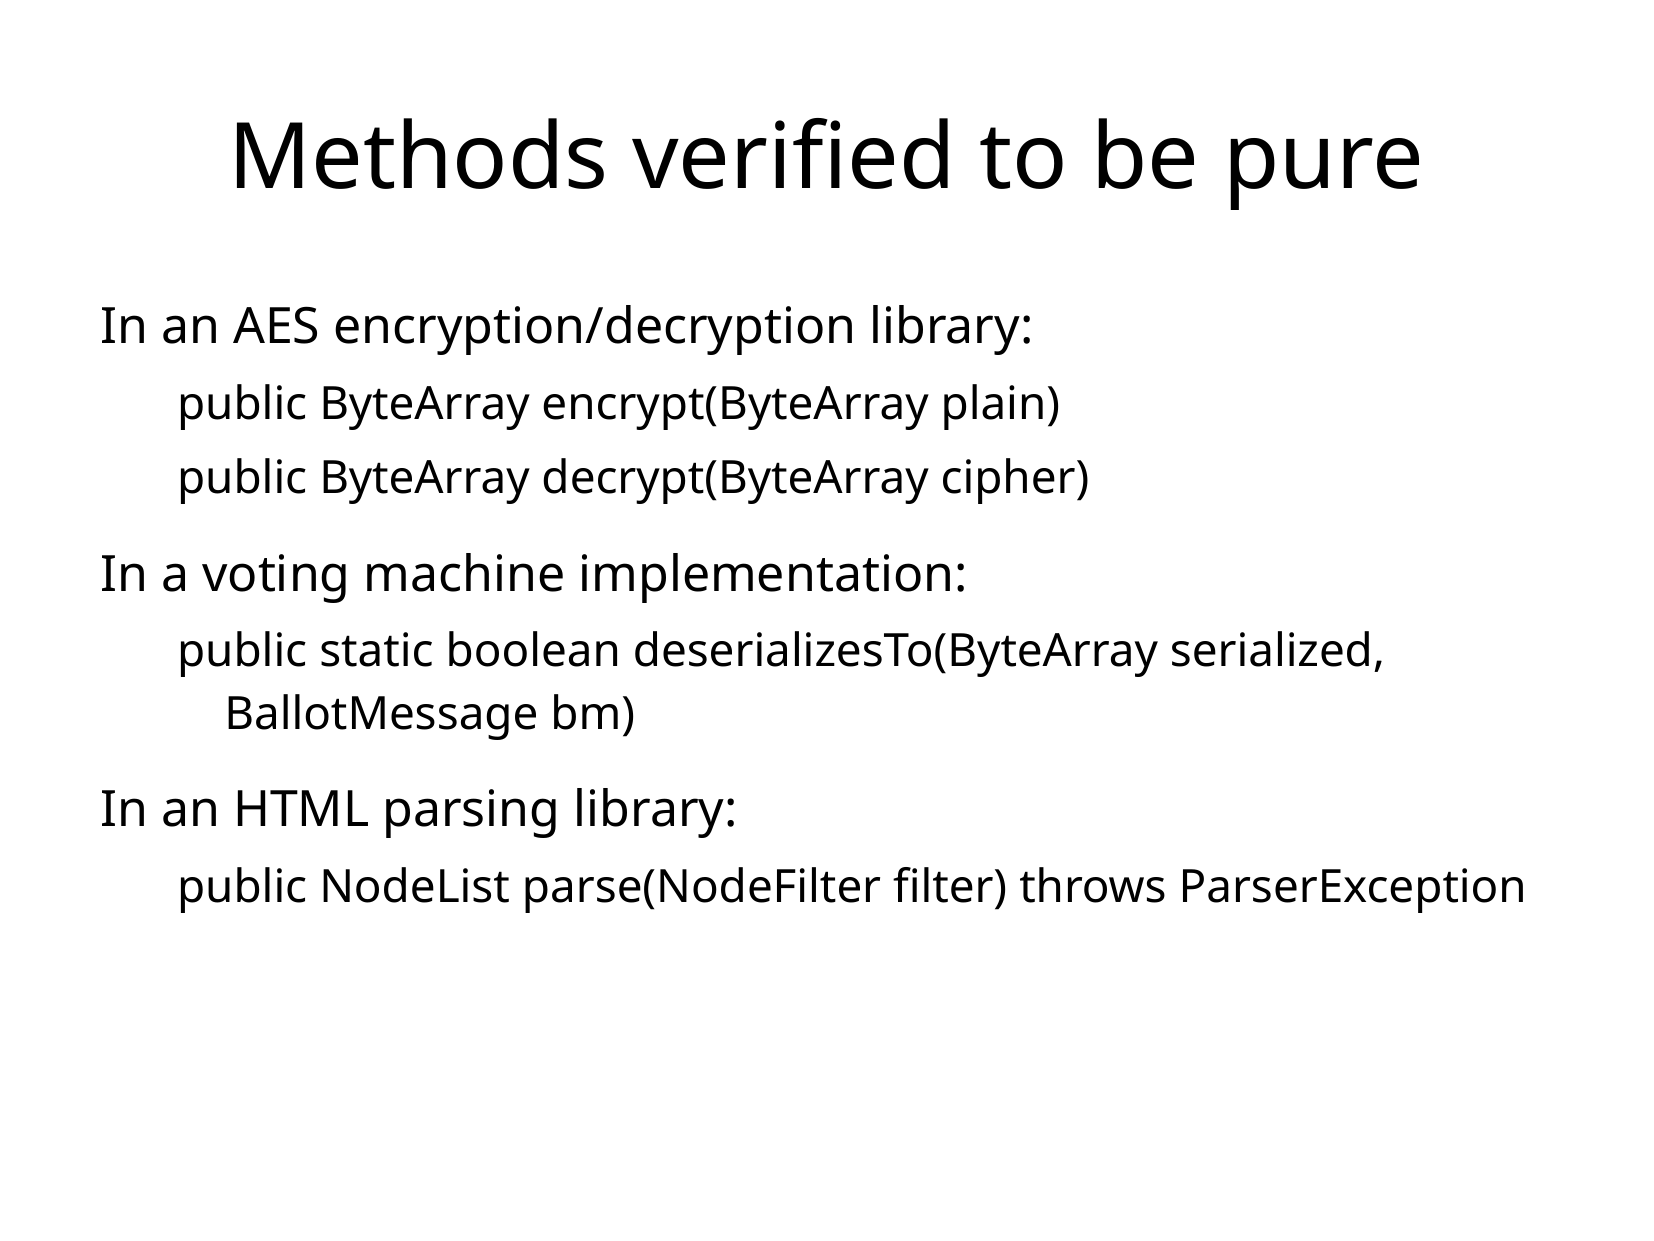

# Methods verified to be pure
In an AES encryption/decryption library:
public ByteArray encrypt(ByteArray plain)
public ByteArray decrypt(ByteArray cipher)
In a voting machine implementation:
public static boolean deserializesTo(ByteArray serialized, BallotMessage bm)
In an HTML parsing library:
public NodeList parse(NodeFilter filter) throws ParserException